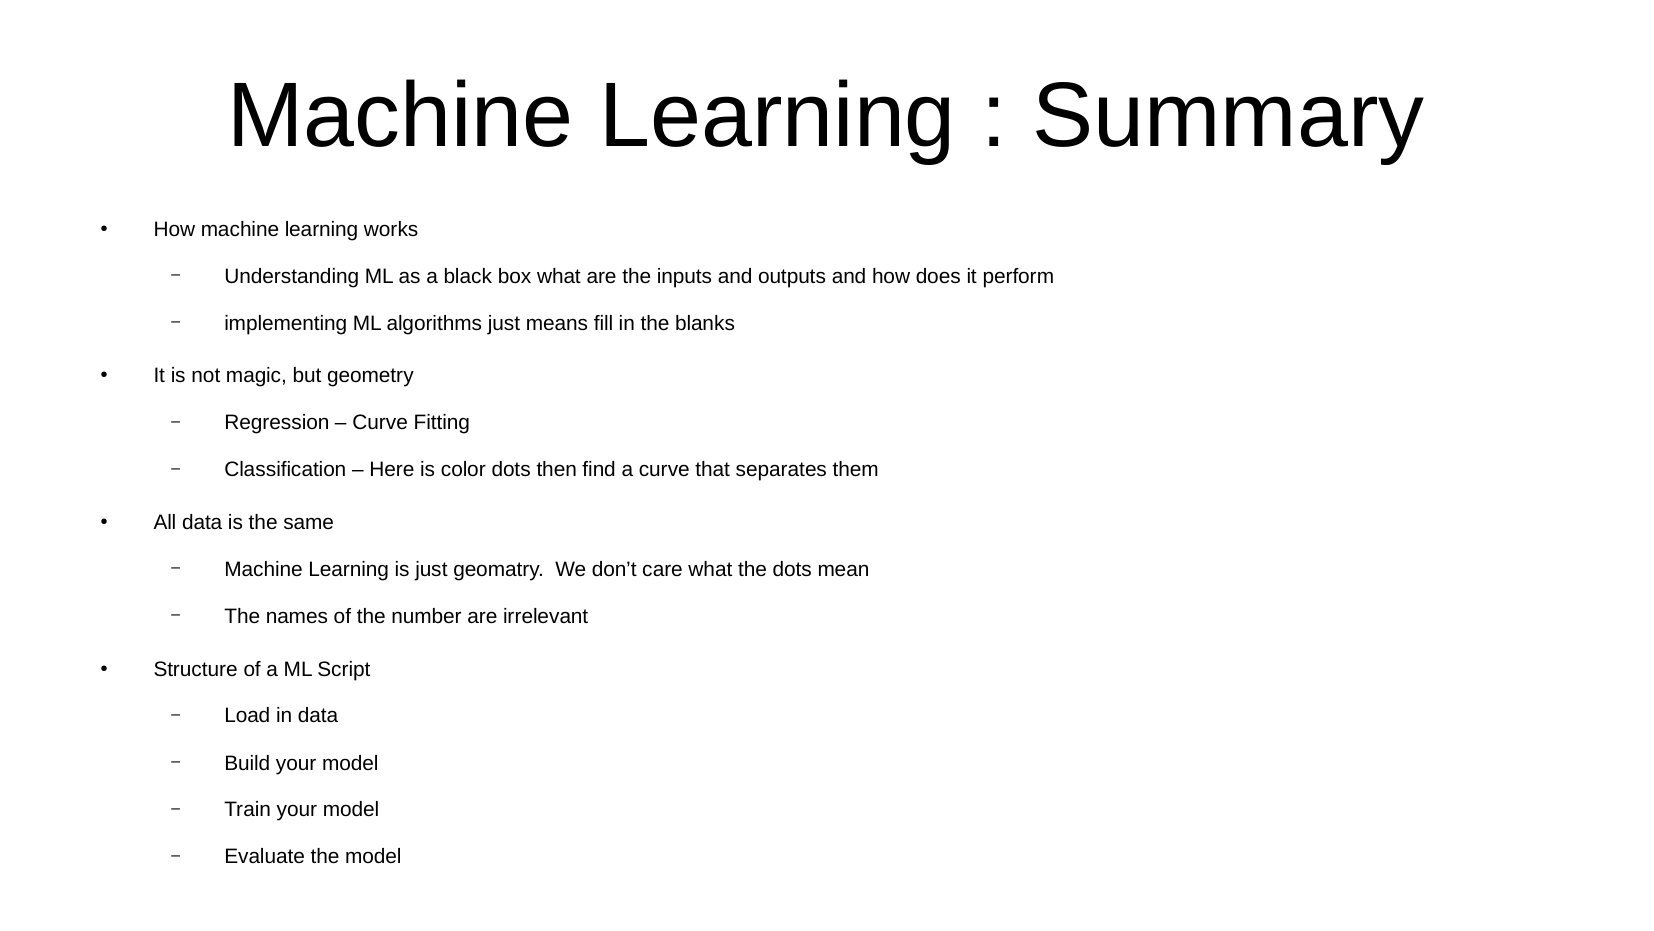

# Machine Learning : Summary
How machine learning works
Understanding ML as a black box what are the inputs and outputs and how does it perform
implementing ML algorithms just means fill in the blanks
It is not magic, but geometry
Regression – Curve Fitting
Classification – Here is color dots then find a curve that separates them
All data is the same
Machine Learning is just geomatry. We don’t care what the dots mean
The names of the number are irrelevant
Structure of a ML Script
Load in data
Build your model
Train your model
Evaluate the model